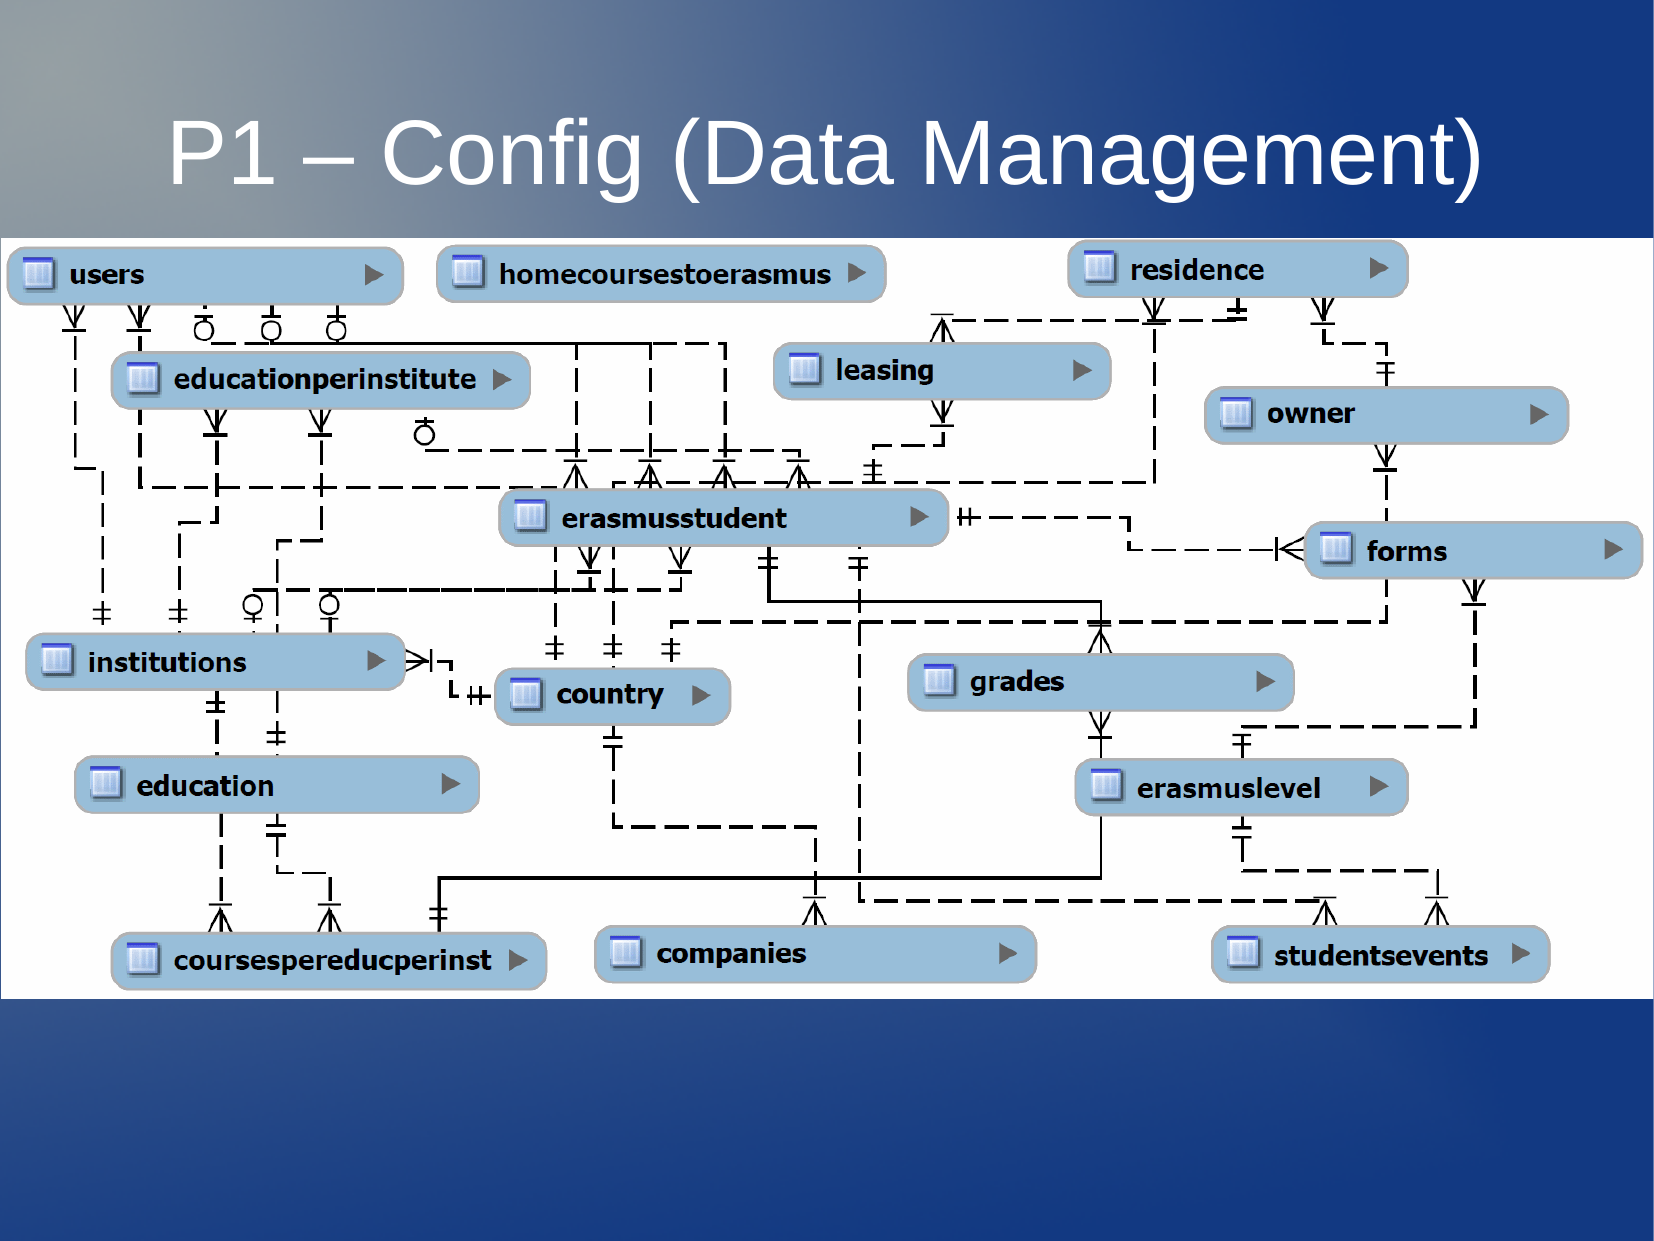

# P1 – Config (Data Management)
MySQL Database and UTF8 Charset
Data is stored in 16 tables
Table 'erasmusstudent' coordinates whole workflow
Table 'studentsevents' coordinate erasmus process